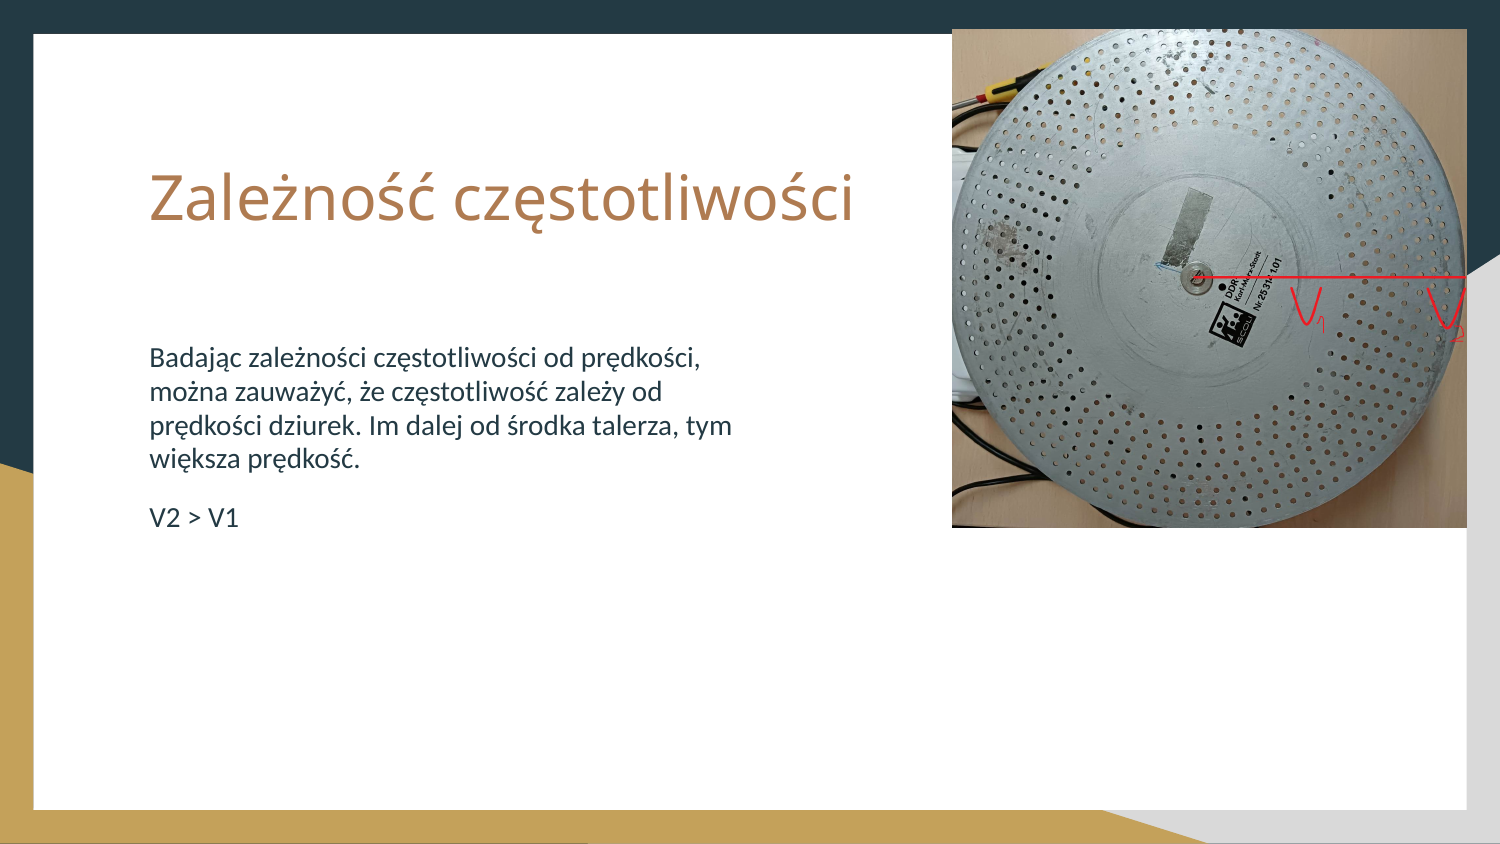

# Zależność częstotliwości
Badając zależności częstotliwości od prędkości, można zauważyć, że częstotliwość zależy od prędkości dziurek. Im dalej od środka talerza, tym większa prędkość.
V2 > V1